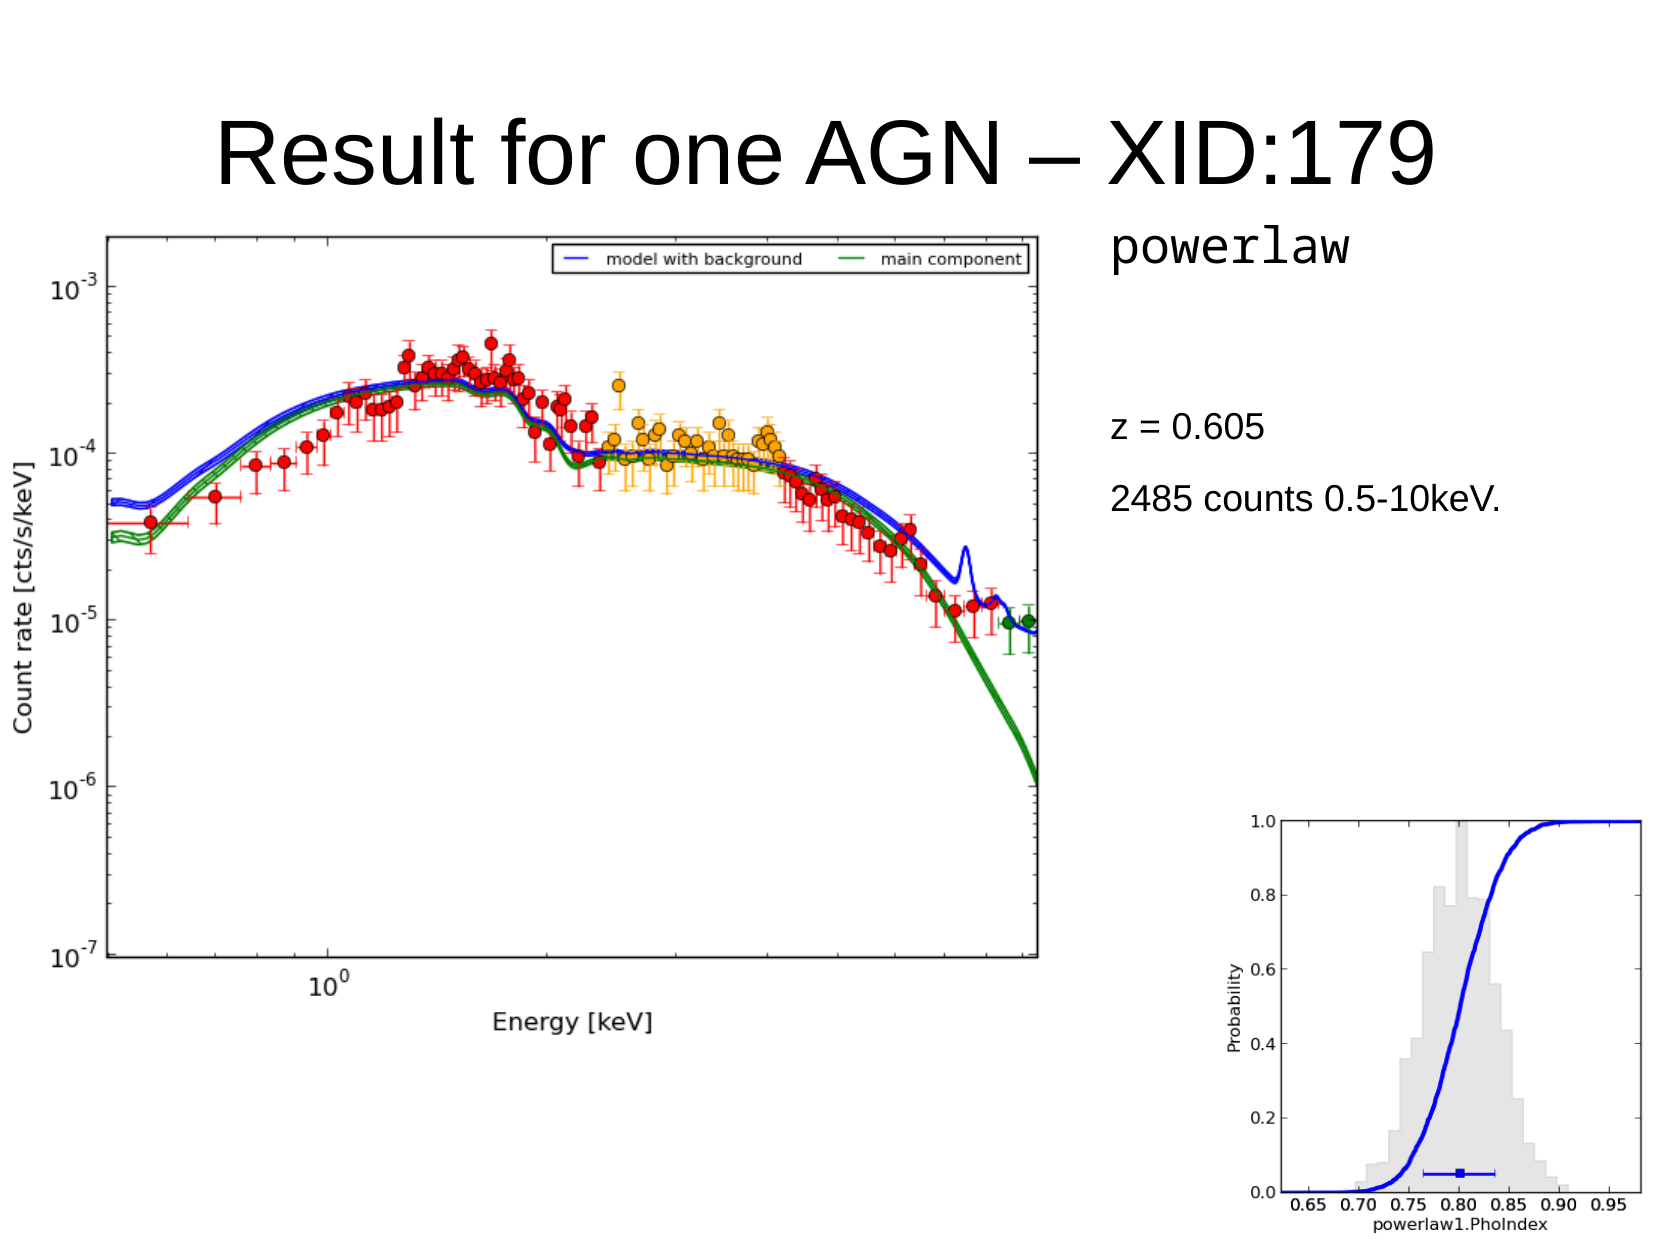

# Result for one AGN – XID:179
powerlaw
z = 0.605
2485 counts 0.5-10keV.